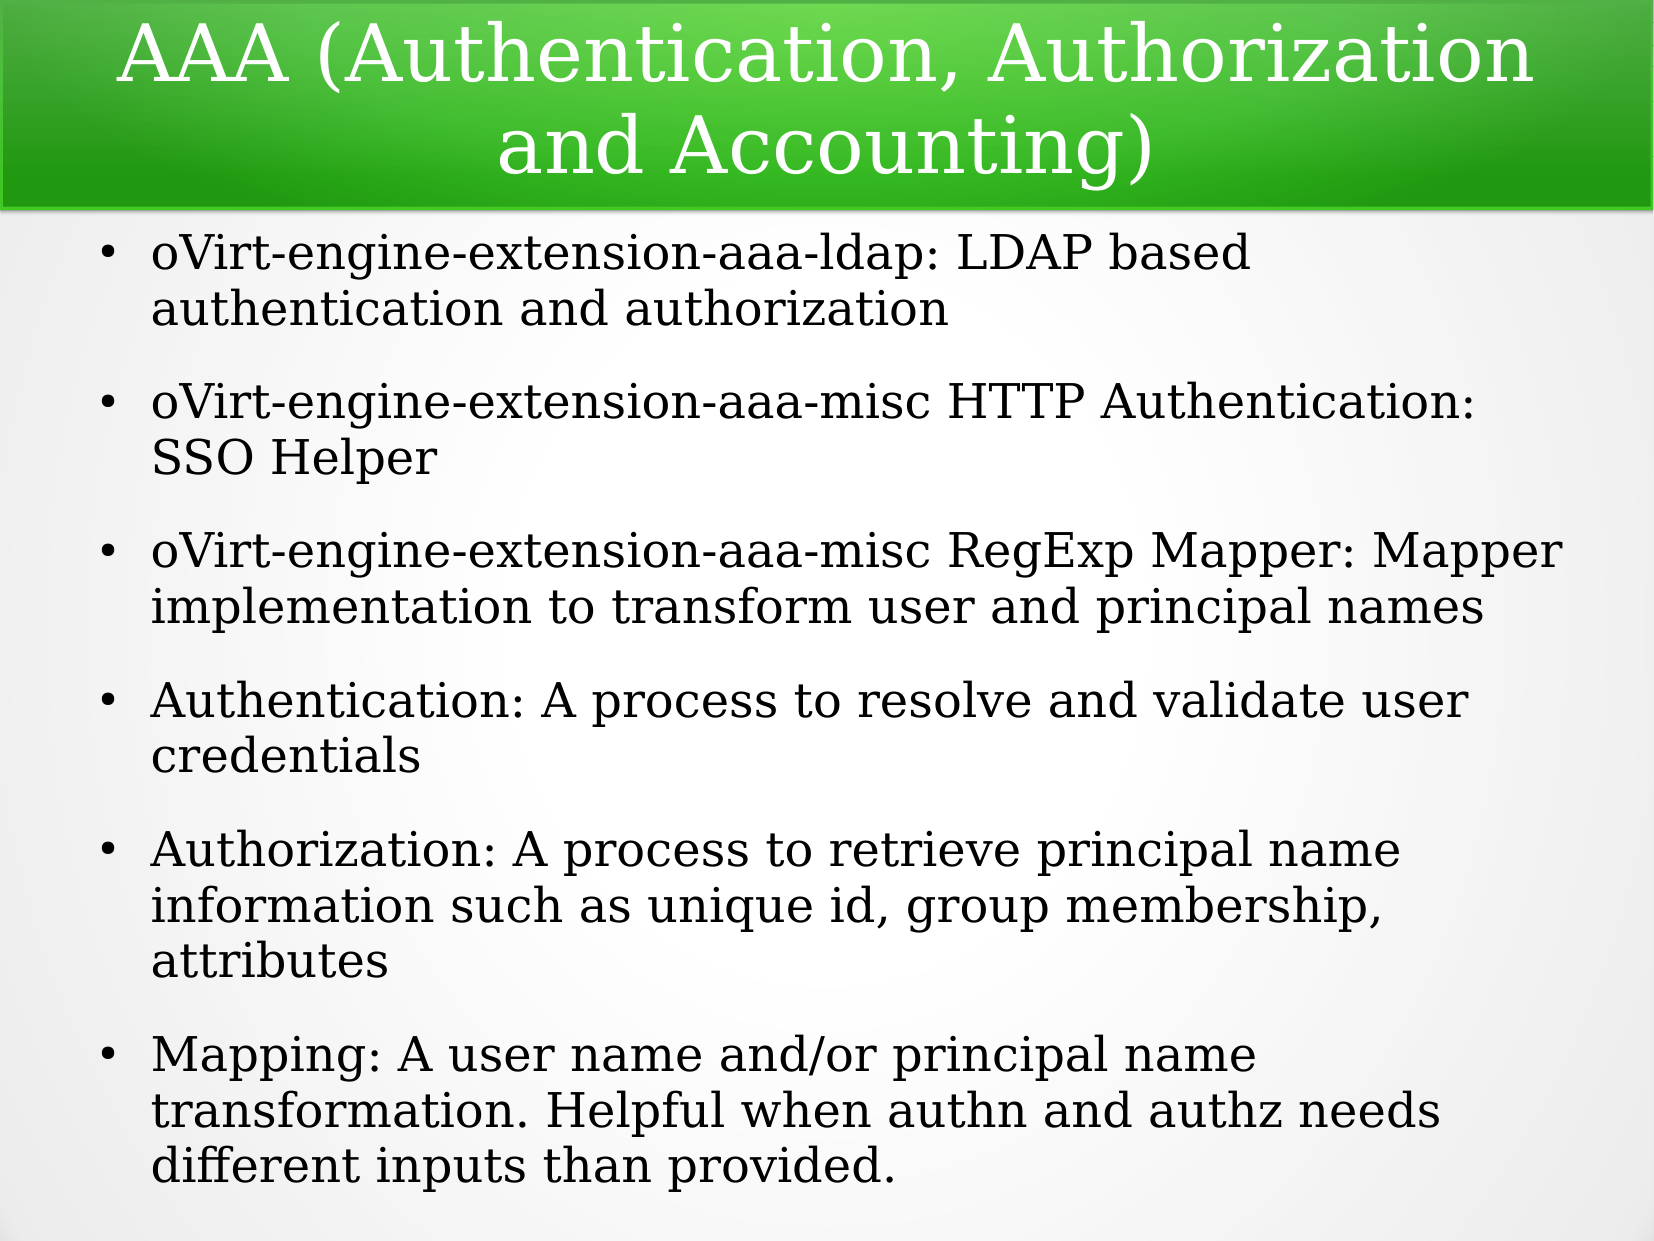

# AAA (Authentication, Authorization and Accounting)
oVirt-engine-extension-aaa-ldap: LDAP based authentication and authorization
oVirt-engine-extension-aaa-misc HTTP Authentication: SSO Helper
oVirt-engine-extension-aaa-misc RegExp Mapper: Mapper implementation to transform user and principal names
Authentication: A process to resolve and validate user credentials
Authorization: A process to retrieve principal name information such as unique id, group membership, attributes
Mapping: A user name and/or principal name transformation. Helpful when authn and authz needs different inputs than provided.